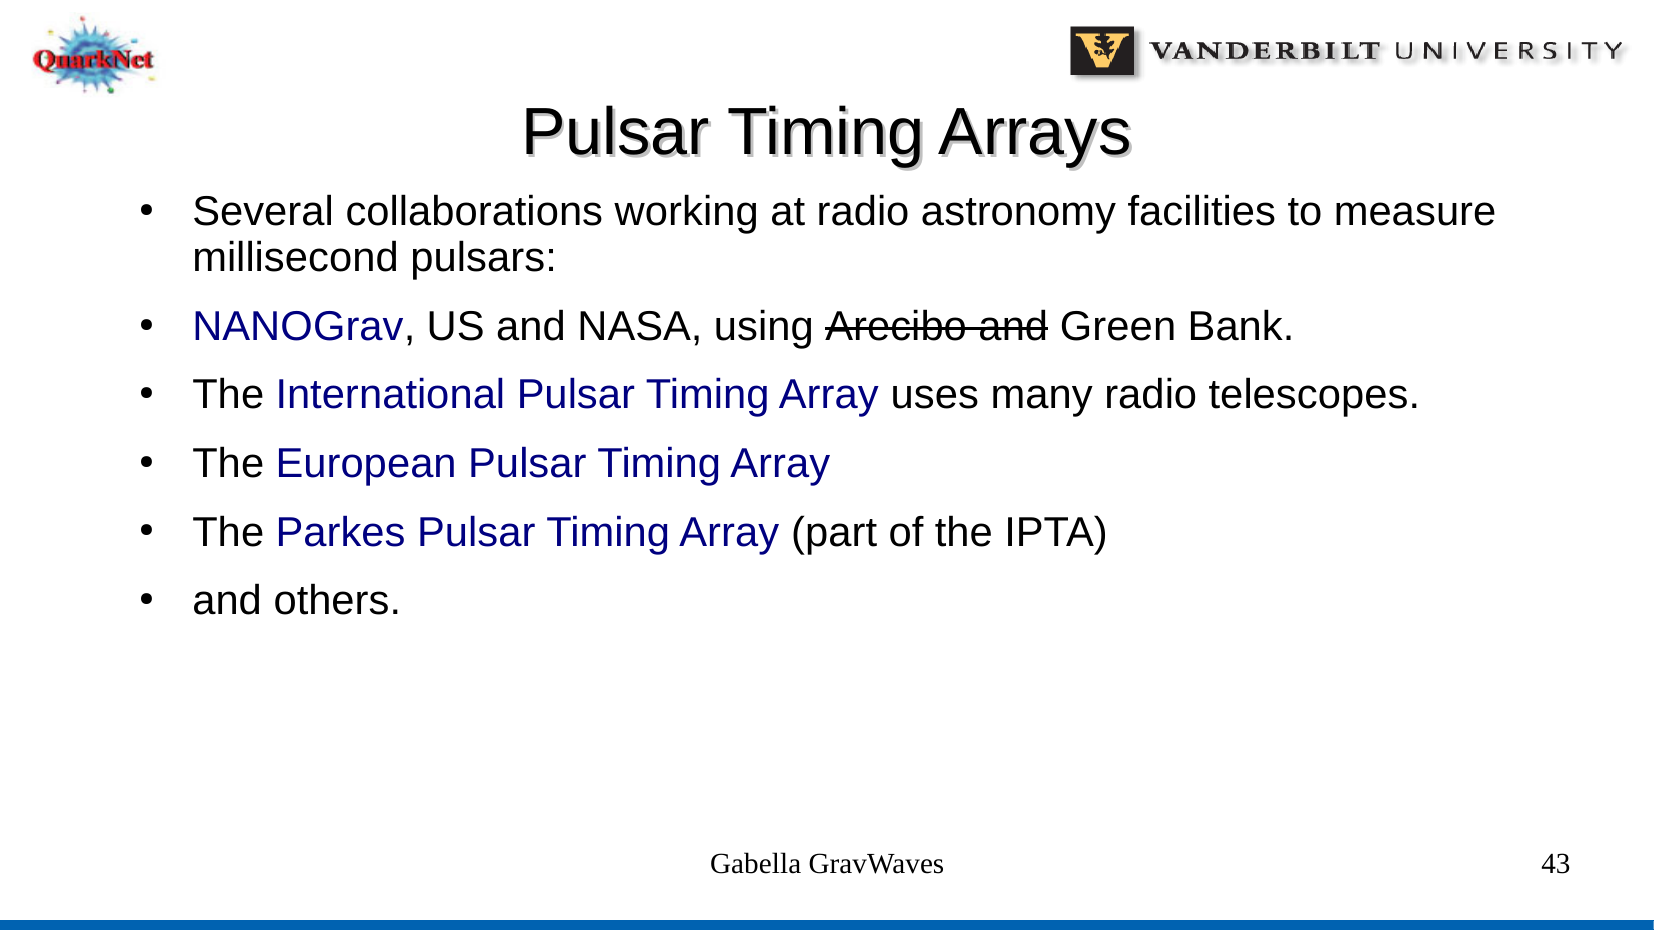

# Pulsar Timing Arrays
Several collaborations working at radio astronomy facilities to measure millisecond pulsars:
NANOGrav, US and NASA, using Arecibo and Green Bank.
The International Pulsar Timing Array uses many radio telescopes.
The European Pulsar Timing Array
The Parkes Pulsar Timing Array (part of the IPTA)
and others.
Gabella GravWaves
43